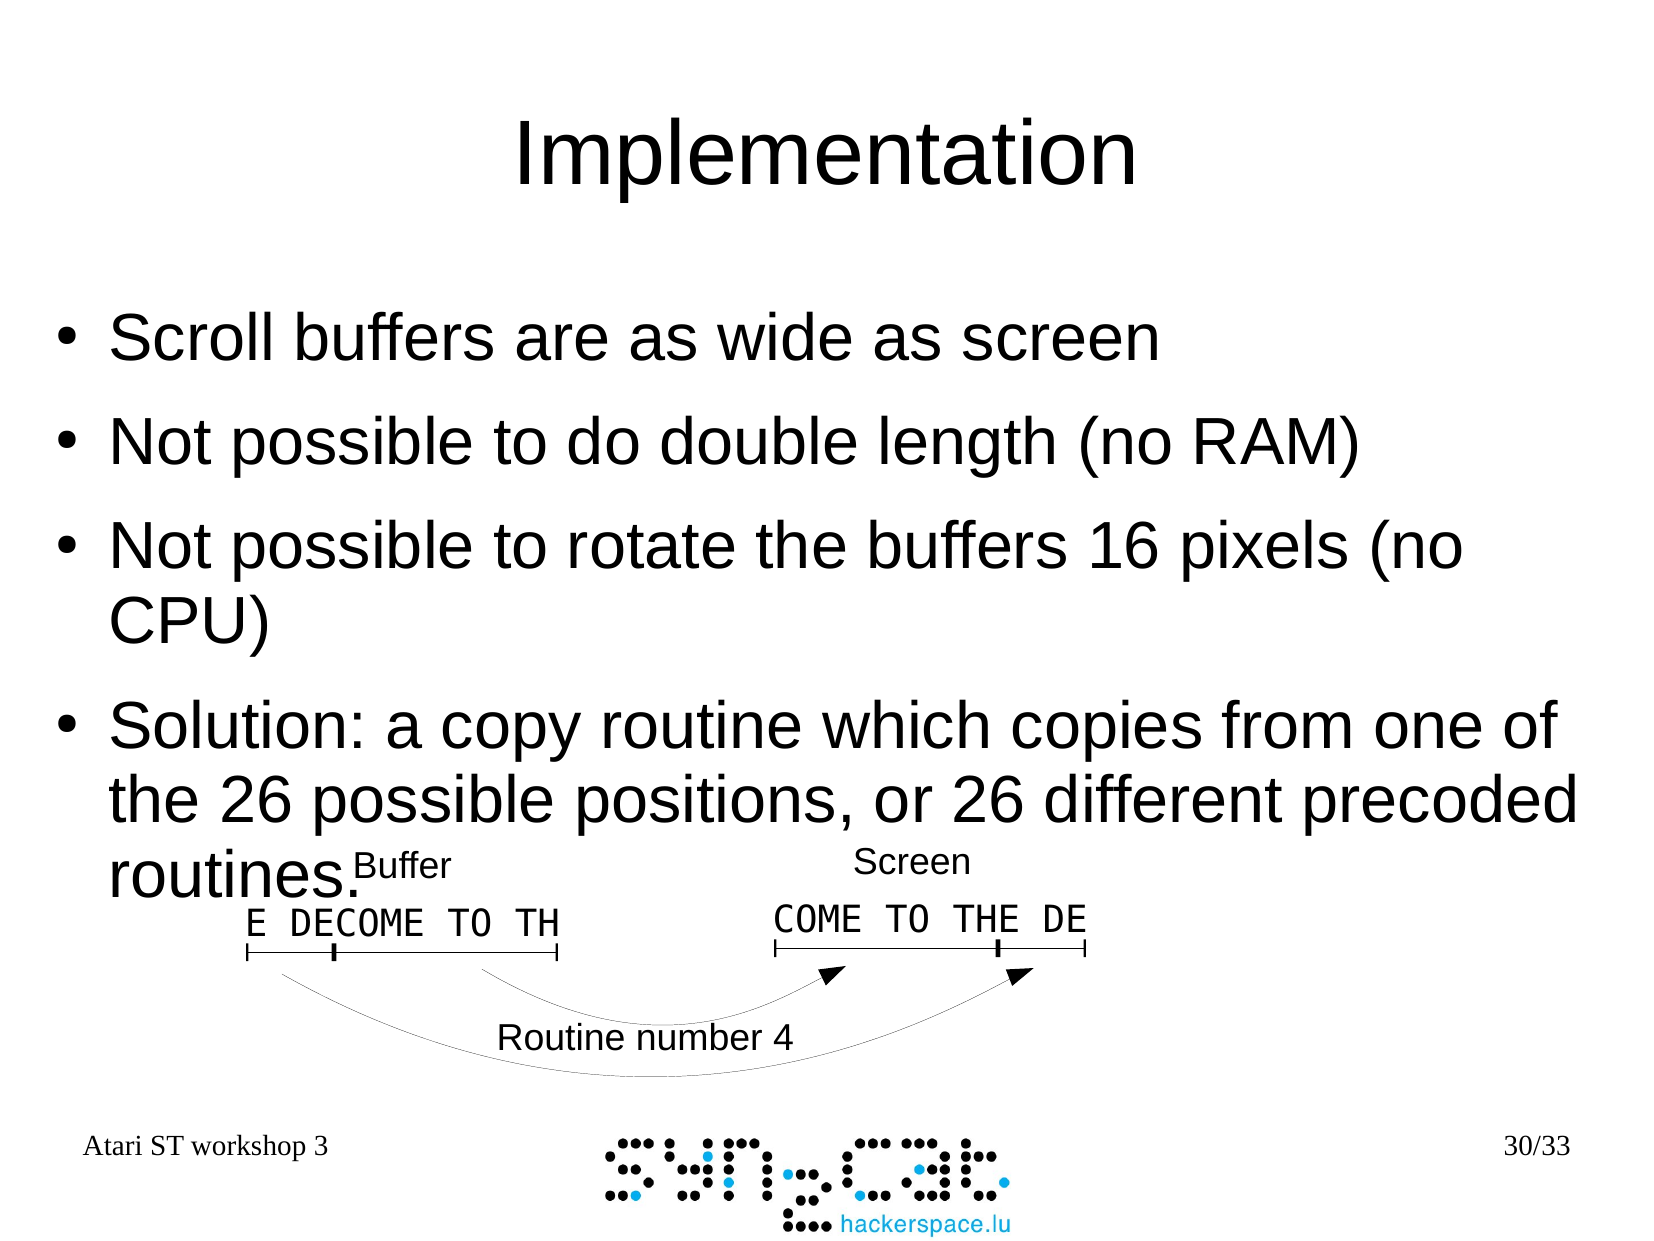

# Implementation
Scroll buffers are as wide as screen
Not possible to do double length (no RAM)
Not possible to rotate the buffers 16 pixels (no CPU)
Solution: a copy routine which copies from one of the 26 possible positions, or 26 different precoded routines.
Screen
Buffer
COME TO THE DE
E DECOME TO TH
Routine number 4
30